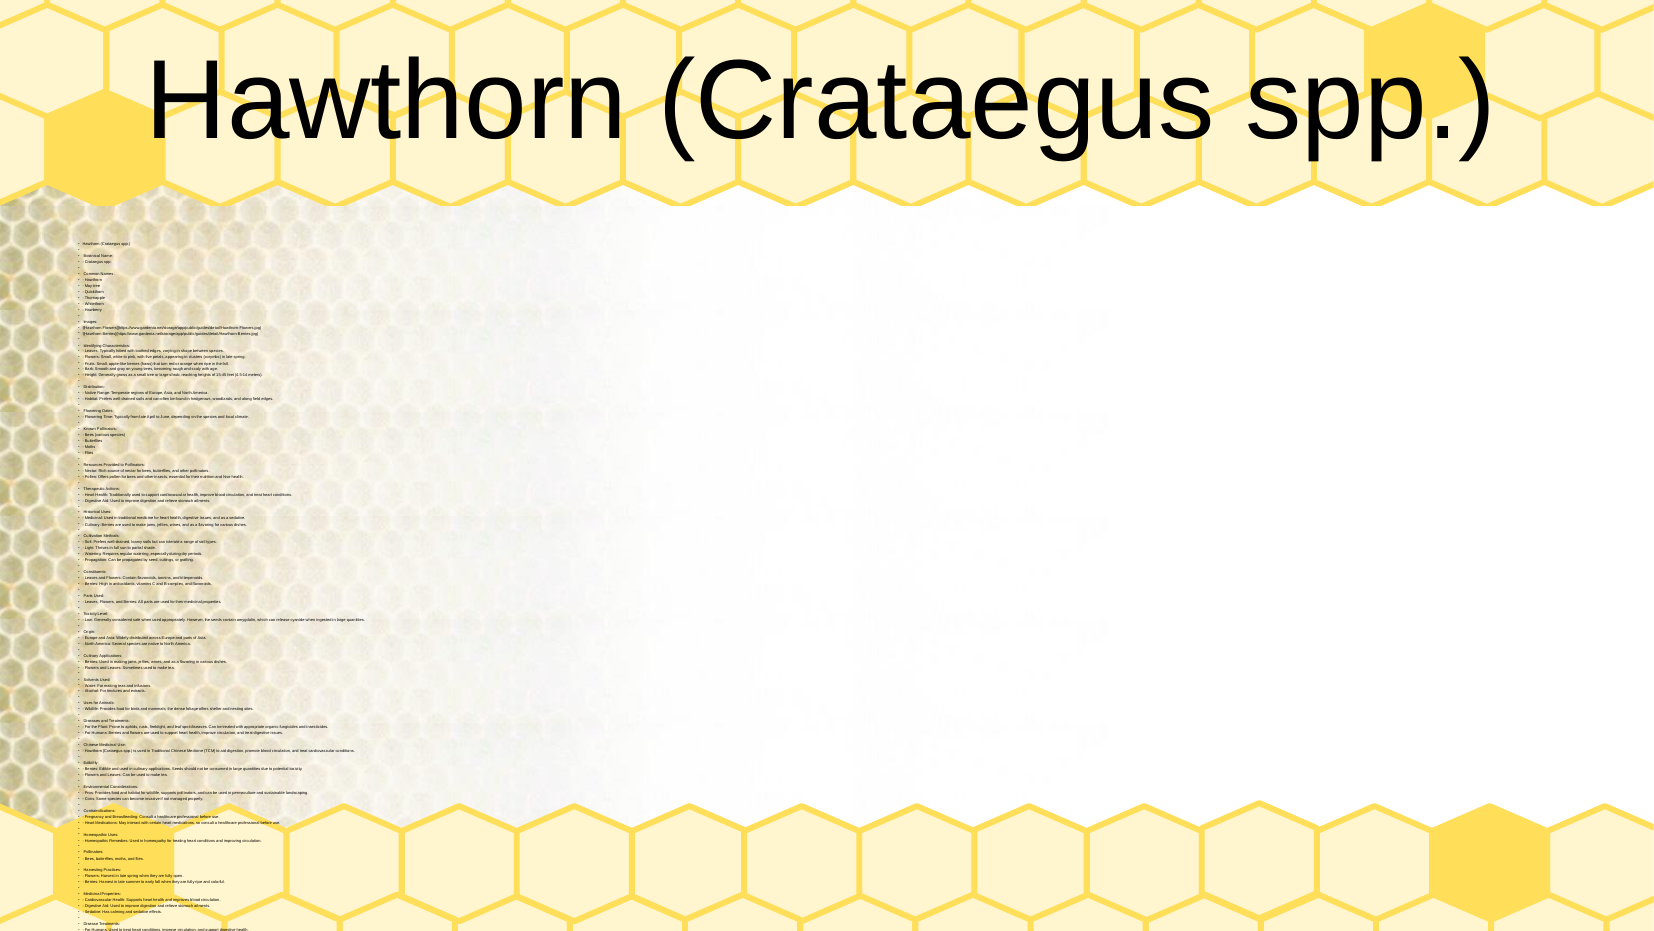

# Hawthorn (Crataegus spp.)
Hawthorn (Crataegus spp.)
 Botanical Name:
- Crataegus spp.
 Common Names:
- Hawthorn
- May-tree
- Quickthorn
- Thornapple
- Whitethorn
- Hawberry
 Images:
 Identifying Characteristics:
- Leaves: Typically lobed with toothed edges, varying in shape between species.
- Flowers: Small, white to pink, with five petals, appearing in clusters (corymbs) in late spring.
- Fruits: Small, apple-like berries (haws) that turn red or orange when ripe in the fall.
- Bark: Smooth and gray on young trees, becoming rough and scaly with age.
- Height: Generally grows as a small tree or large shrub, reaching heights of 15-45 feet (4.5-14 meters).
 Distribution:
- Native Range: Temperate regions of Europe, Asia, and North America.
- Habitat: Prefers well-drained soils and can often be found in hedgerows, woodlands, and along field edges.
 Flowering Dates:
- Flowering Time: Typically from late April to June, depending on the species and local climate.
 Known Pollinators:
- Bees (various species)
- Butterflies
- Moths
- Flies
 Resources Provided to Pollinators:
- Nectar: Rich source of nectar for bees, butterflies, and other pollinators.
- Pollen: Offers pollen for bees and other insects, essential for their nutrition and hive health.
 Therapeutic Actions:
- Heart Health: Traditionally used to support cardiovascular health, improve blood circulation, and treat heart conditions.
- Digestive Aid: Used to improve digestion and relieve stomach ailments.
 Historical Uses:
- Medicinal: Used in traditional medicine for heart health, digestive issues, and as a sedative.
- Culinary: Berries are used to make jams, jellies, wines, and as a flavoring for various dishes.
 Cultivation Methods:
- Soil: Prefers well-drained, loamy soils but can tolerate a range of soil types.
- Light: Thrives in full sun to partial shade.
- Watering: Requires regular watering, especially during dry periods.
- Propagation: Can be propagated by seed, cuttings, or grafting.
 Constituents:
- Leaves and Flowers: Contain flavonoids, tannins, and triterpenoids.
- Berries: High in antioxidants, vitamins C and B-complex, and flavonoids.
 Parts Used:
- Leaves, Flowers, and Berries: All parts are used for their medicinal properties.
 Toxicity Level:
- Low: Generally considered safe when used appropriately. However, the seeds contain amygdalin, which can release cyanide when ingested in large quantities.
 Origin:
- Europe and Asia: Widely distributed across Europe and parts of Asia.
- North America: Several species are native to North America.
 Culinary Applications:
- Berries: Used in making jams, jellies, wines, and as a flavoring in various dishes.
- Flowers and Leaves: Sometimes used to make tea.
 Solvents Used:
- Water: For making teas and infusions.
- Alcohol: For tinctures and extracts.
 Uses for Animals:
- Wildlife: Provides food for birds and mammals; the dense foliage offers shelter and nesting sites.
 Diseases and Treatments:
- For the Plant: Prone to aphids, rusts, fireblight, and leaf spot diseases. Can be treated with appropriate organic fungicides and insecticides.
- For Humans: Berries and flowers are used to support heart health, improve circulation, and treat digestive issues.
 Chinese Medicinal Use:
- Hawthorn (Crataegus spp.) is used in Traditional Chinese Medicine (TCM) to aid digestion, promote blood circulation, and treat cardiovascular conditions.
 Edibility:
- Berries: Edible and used in culinary applications. Seeds should not be consumed in large quantities due to potential toxicity.
- Flowers and Leaves: Can be used to make tea.
 Environmental Considerations:
- Pros: Provides food and habitat for wildlife, supports pollinators, and can be used in permaculture and sustainable landscaping.
- Cons: Some species can become invasive if not managed properly.
 Contraindications:
- Pregnancy and Breastfeeding: Consult a healthcare professional before use.
- Heart Medications: May interact with certain heart medications, so consult a healthcare professional before use.
 Homeopathic Uses:
- Homeopathic Remedies: Used in homeopathy for treating heart conditions and improving circulation.
 Pollinators:
- Bees, butterflies, moths, and flies.
 Harvesting Practices:
- Flowers: Harvest in late spring when they are fully open.
- Berries: Harvest in late summer to early fall when they are fully ripe and colorful.
 Medicinal Properties:
- Cardiovascular Health: Supports heart health and improves blood circulation.
- Digestive Aid: Used to improve digestion and relieve stomach ailments.
- Sedative: Has calming and sedative effects.
 Disease Treatments:
- For Humans: Used to treat heart conditions, improve circulation, and support digestive health.
 References:
- "Hawthorn: Herb of the Heart" by Matthew Wood.
- "The Healing Power of Hawthorn" by David Hoffmann.
- "Edible and Medicinal Plants of the West" by Gregory L. Tilford.
This detailed listing provides comprehensive information on Hawthorn (Crataegus spp.), covering its characteristics, uses, and benefits for pollinators and humans.